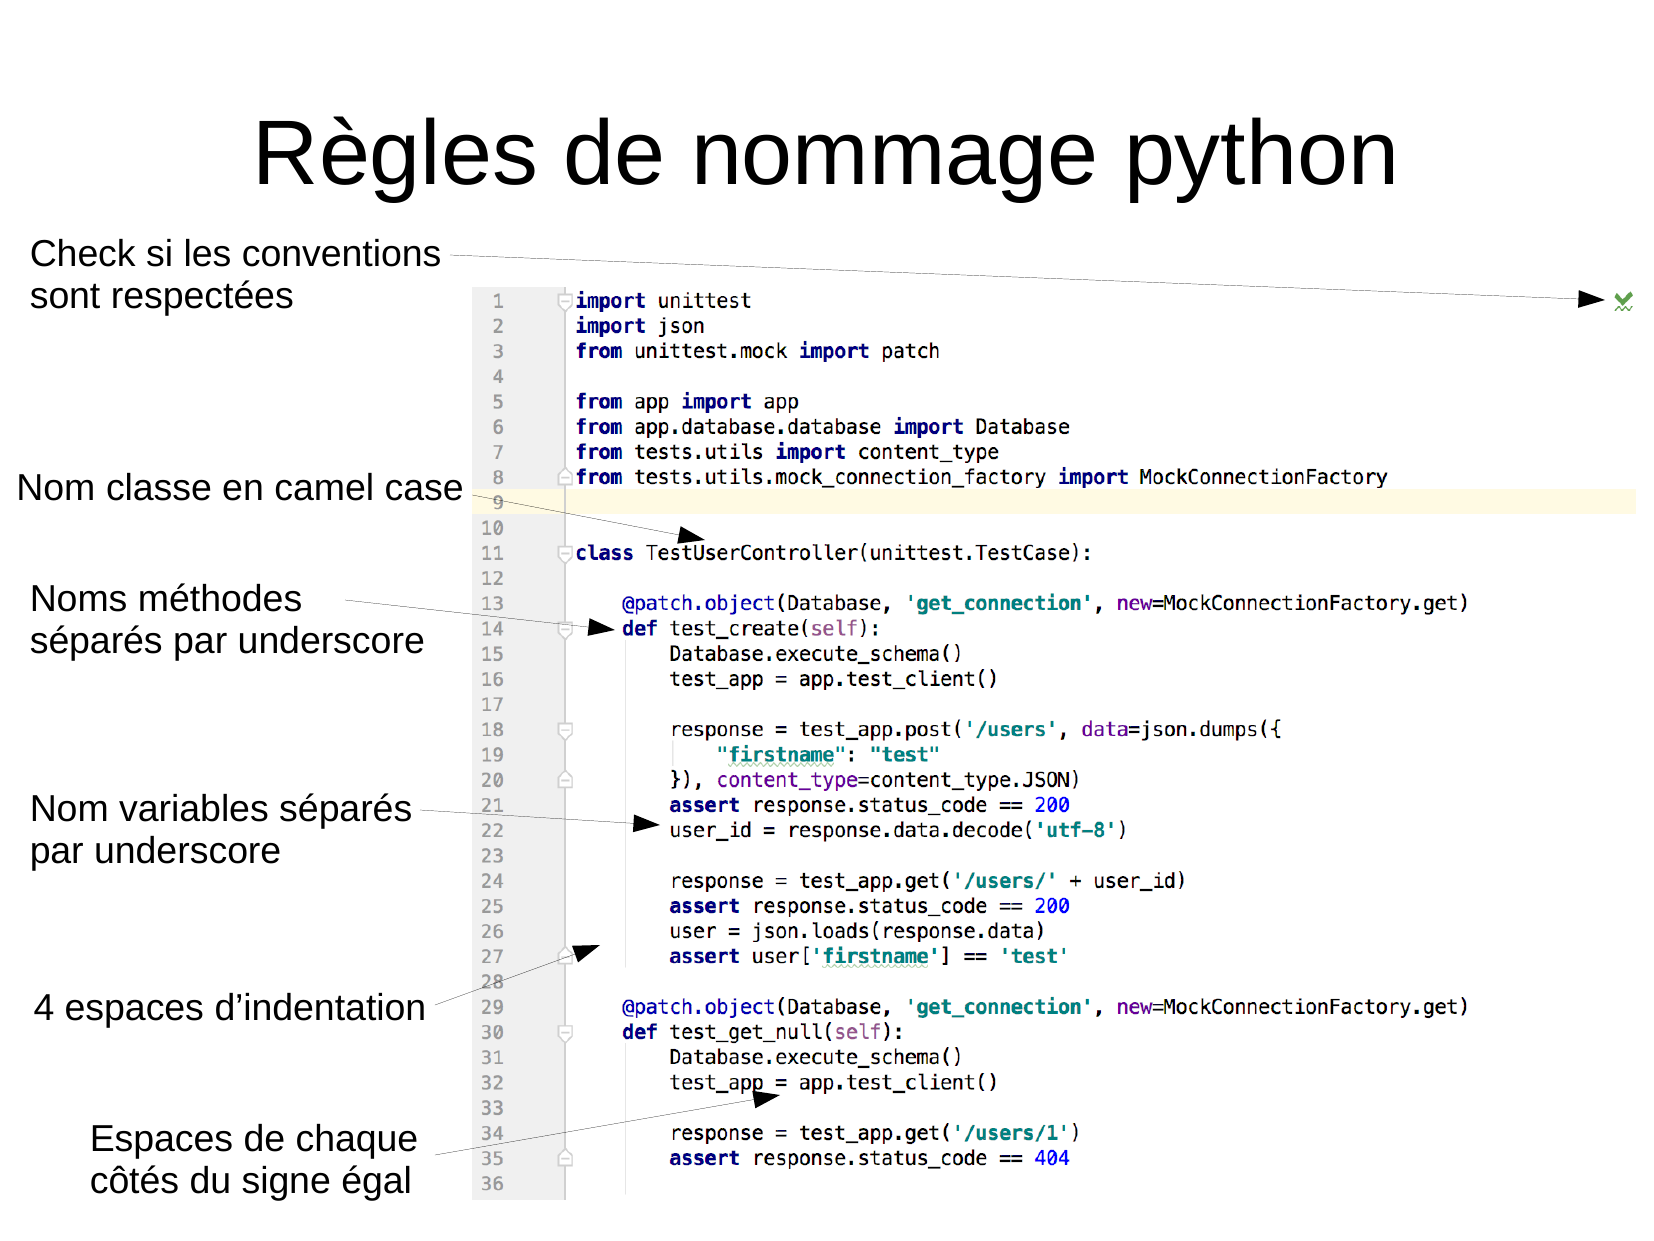

# Règles de nommage python
Check si les conventions sont respectées
Nom classe en camel case
Noms méthodes séparés par underscore
Nom variables séparés par underscore
4 espaces d’indentation
Espaces de chaque côtés du signe égal